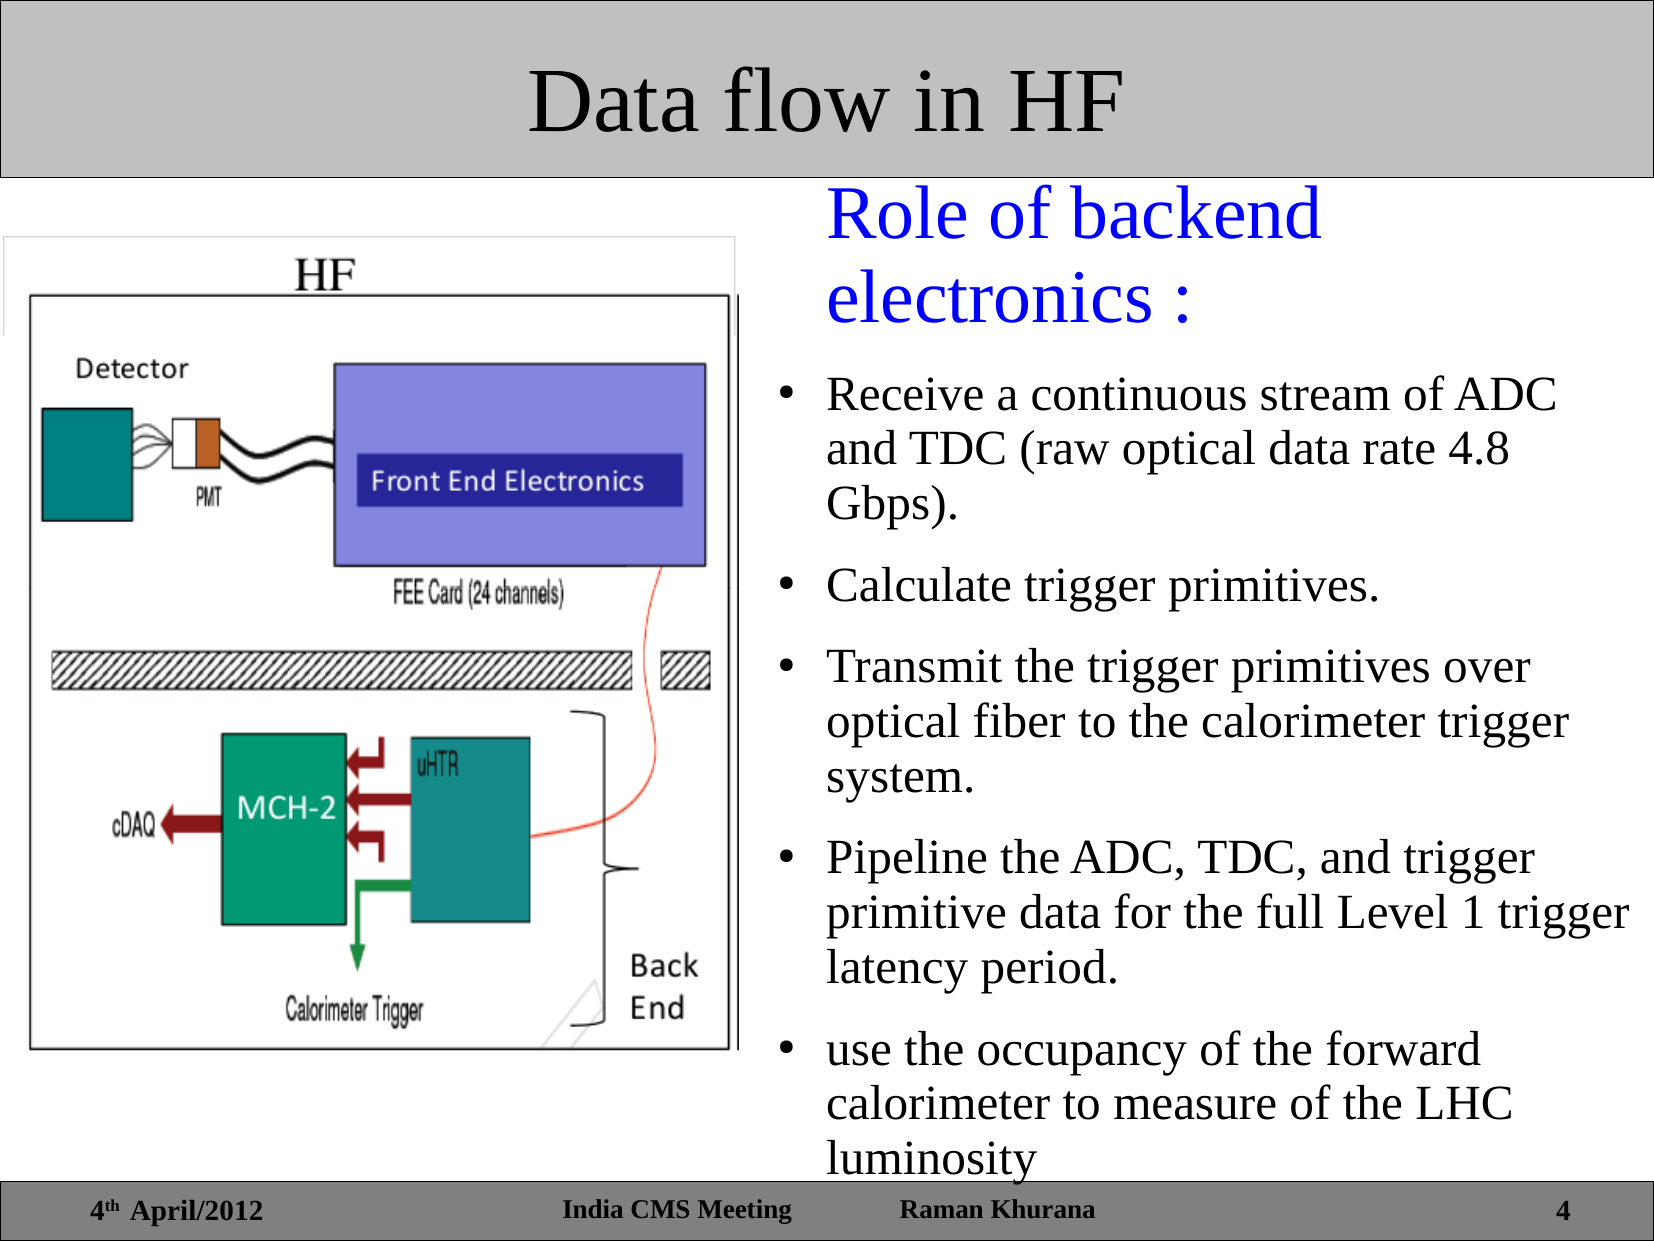

# Data flow in HF
Role of backend electronics :
Receive a continuous stream of ADC and TDC (raw optical data rate 4.8 Gbps).
Calculate trigger primitives.
Transmit the trigger primitives over optical fiber to the calorimeter trigger system.
Pipeline the ADC, TDC, and trigger primitive data for the full Level 1 trigger latency period.
use the occupancy of the forward calorimeter to measure of the LHC luminosity
4